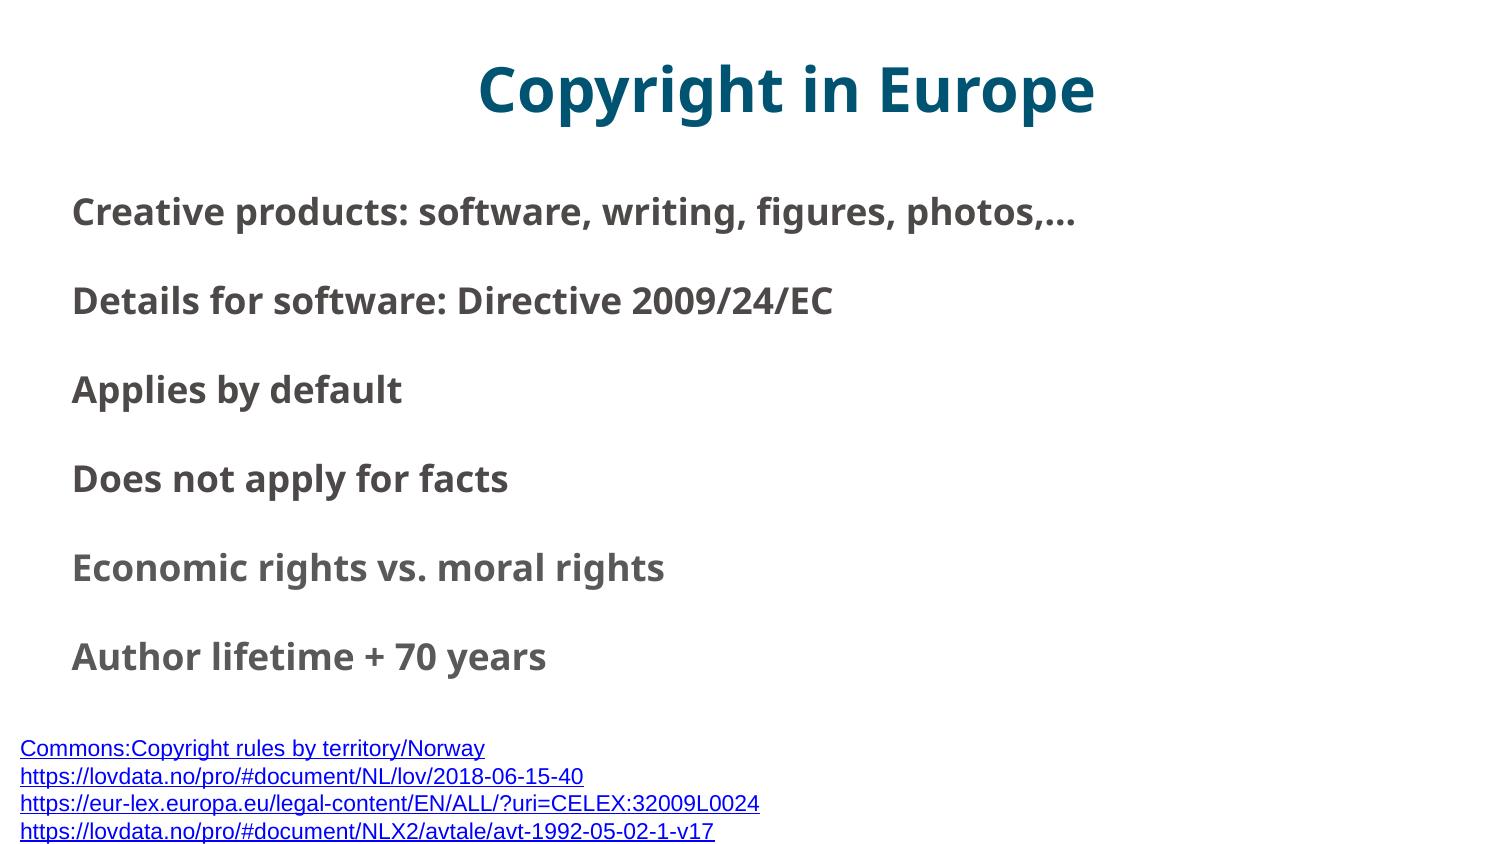

Copyright in Europe
Creative products: software, writing, figures, photos,...
Details for software: Directive 2009/24/EC
Applies by default
Does not apply for facts
Economic rights vs. moral rights
Author lifetime + 70 years
Commons:Copyright rules by territory/Norway
https://lovdata.no/pro/#document/NL/lov/2018-06-15-40
https://eur-lex.europa.eu/legal-content/EN/ALL/?uri=CELEX:32009L0024
https://lovdata.no/pro/#document/NLX2/avtale/avt-1992-05-02-1-v17